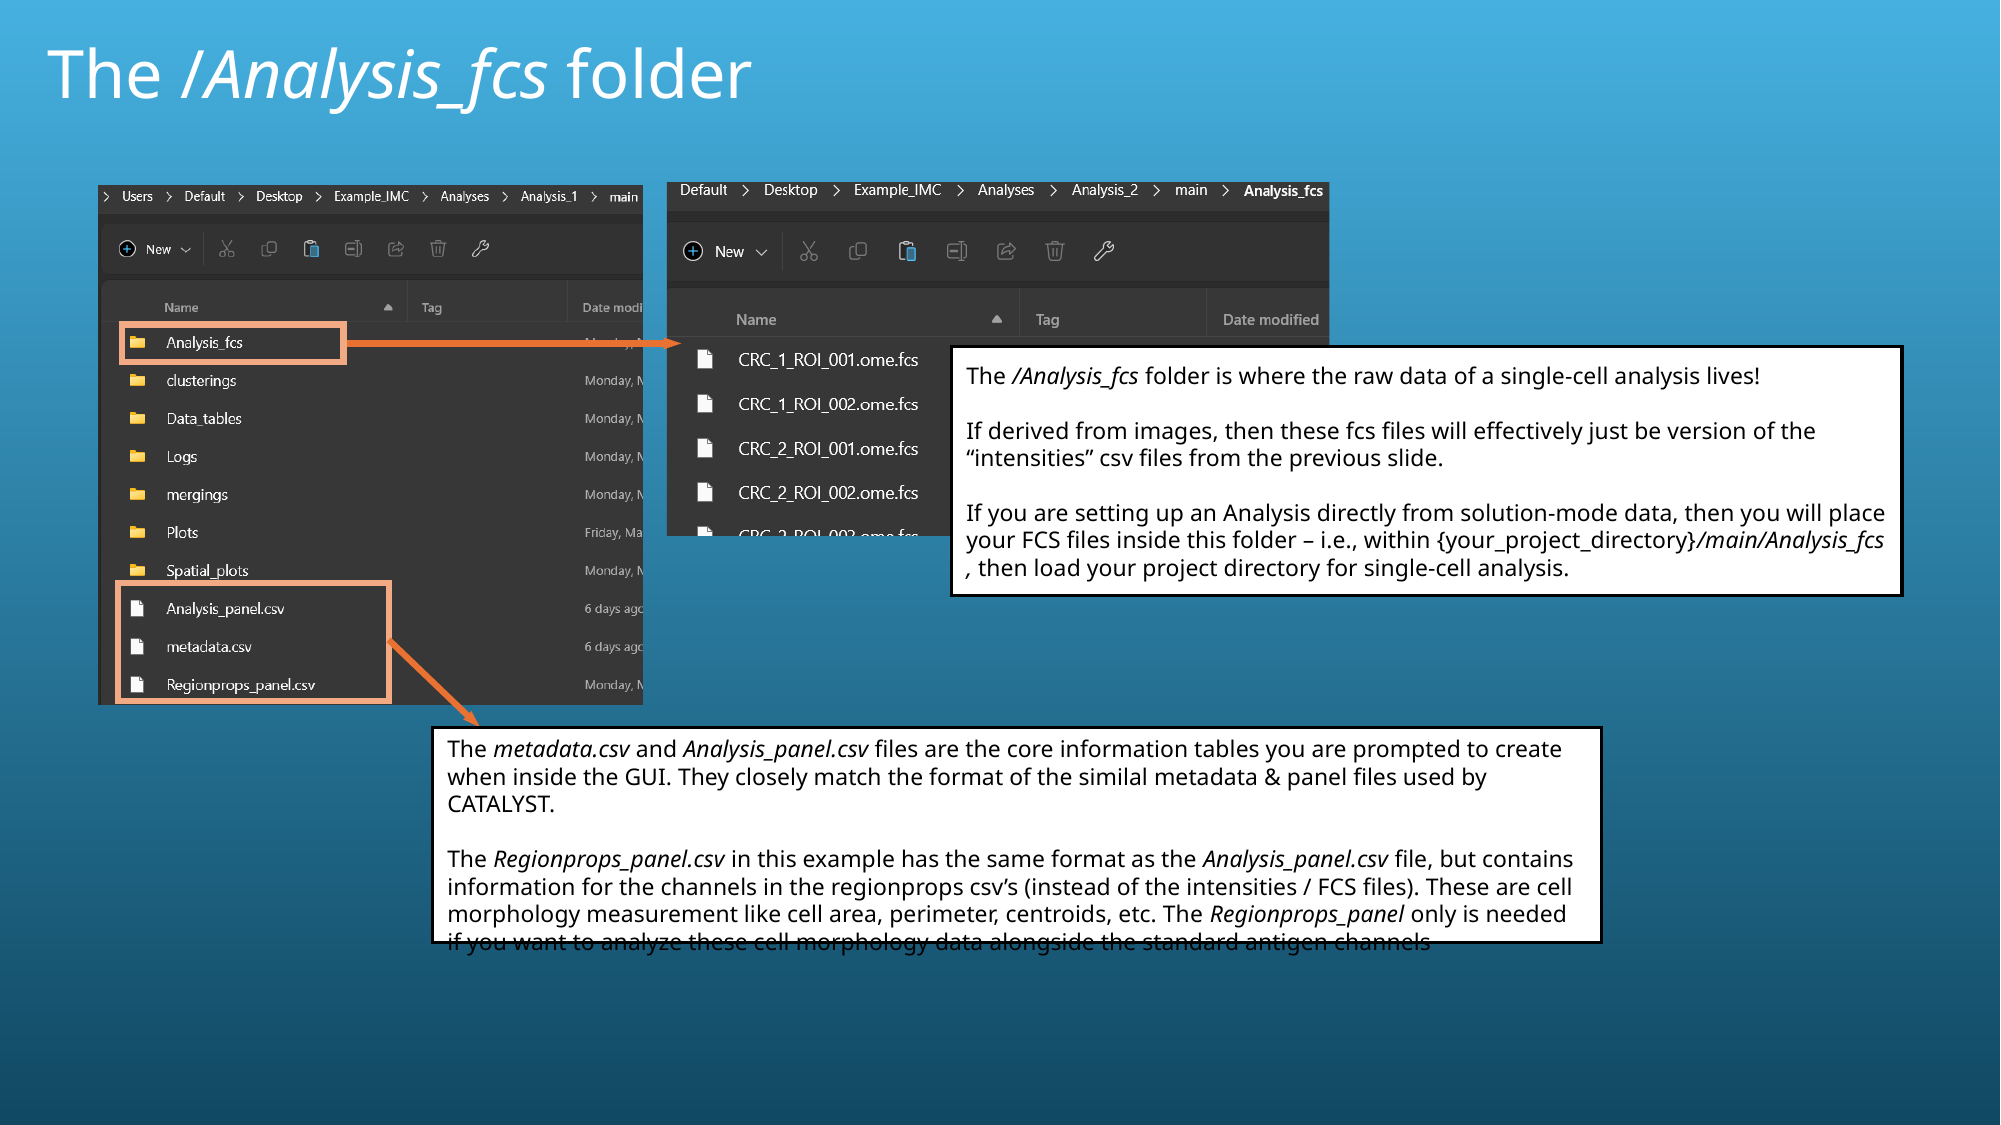

The /Analysis_fcs folder
The /Analysis_fcs folder is where the raw data of a single-cell analysis lives!
If derived from images, then these fcs files will effectively just be version of the “intensities” csv files from the previous slide.
If you are setting up an Analysis directly from solution-mode data, then you will place your FCS files inside this folder – i.e., within {your_project_directory}/main/Analysis_fcs , then load your project directory for single-cell analysis.
The metadata.csv and Analysis_panel.csv files are the core information tables you are prompted to create when inside the GUI. They closely match the format of the similal metadata & panel files used by CATALYST.
The Regionprops_panel.csv in this example has the same format as the Analysis_panel.csv file, but contains information for the channels in the regionprops csv’s (instead of the intensities / FCS files). These are cell morphology measurement like cell area, perimeter, centroids, etc. The Regionprops_panel only is needed if you want to analyze these cell morphology data alongside the standard antigen channels